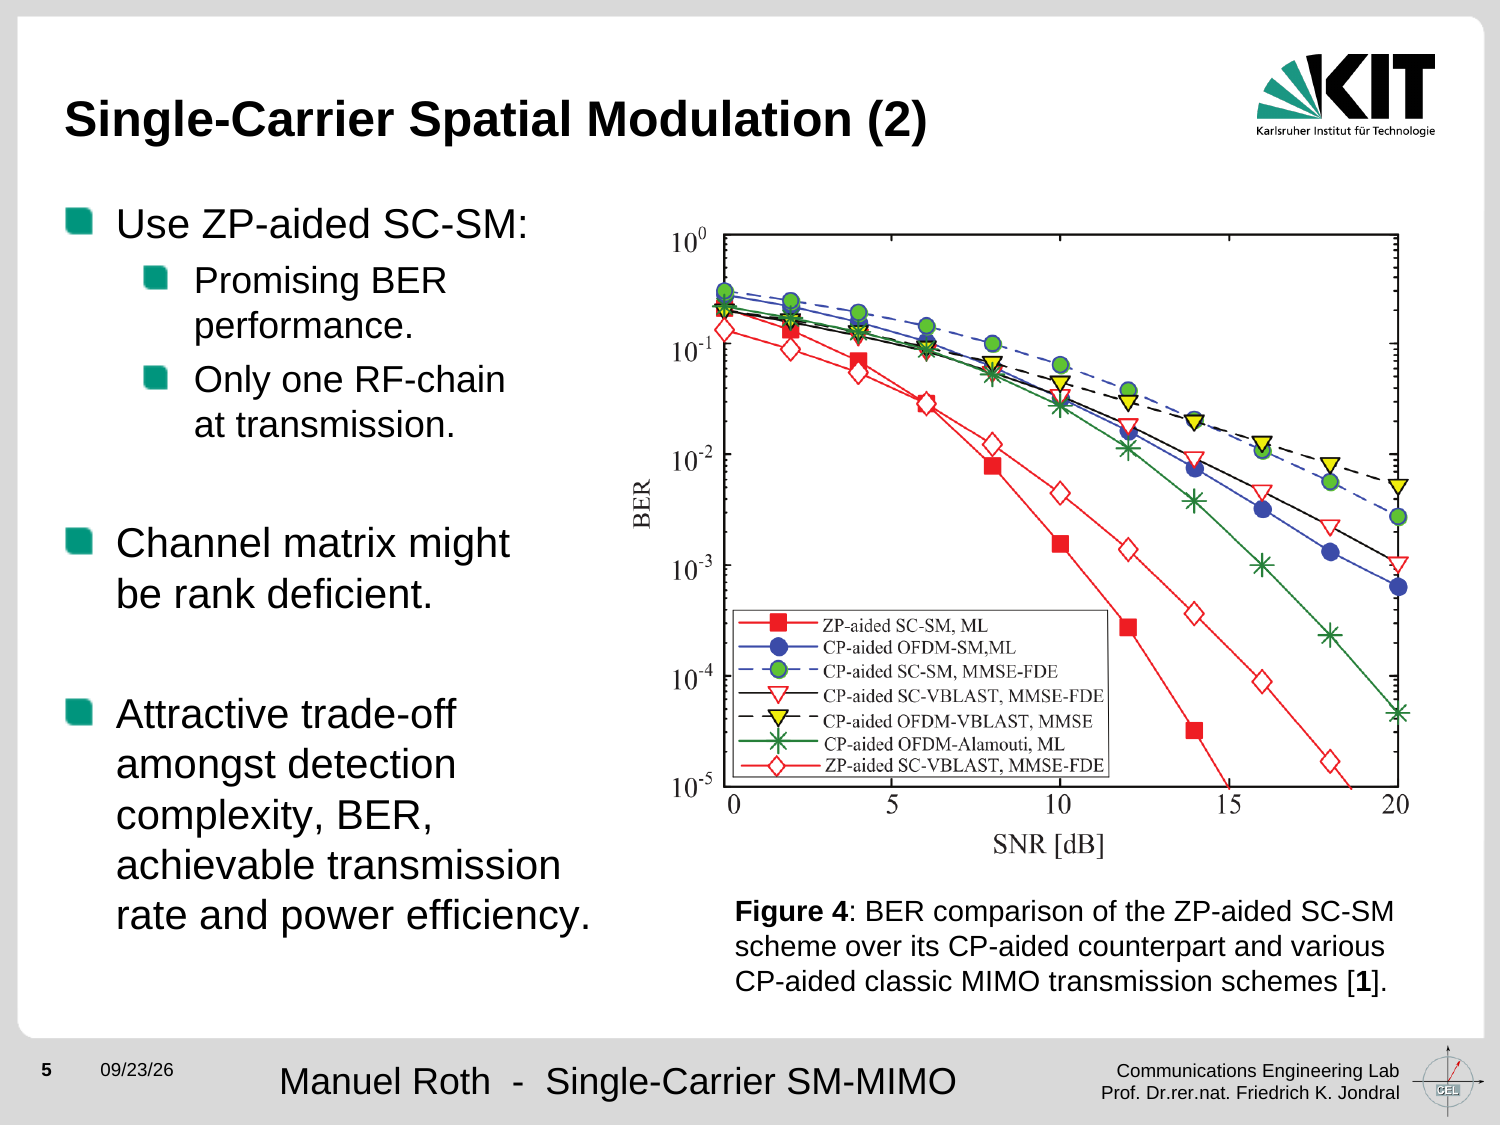

# Single-Carrier Spatial Modulation (2)
Use ZP-aided SC-SM:
Promising BER
performance.
Only one RF-chain
at transmission.
Channel matrix might
be rank deficient.
Attractive trade-off
amongst detection
complexity, BER,
achievable transmission
rate and power efficiency.
Figure 4: BER comparison of the ZP-aided SC-SM scheme over its CP-aided counterpart and various CP-aided classic MIMO transmission schemes [1].
Manuel Roth - Single-Carrier SM-MIMO